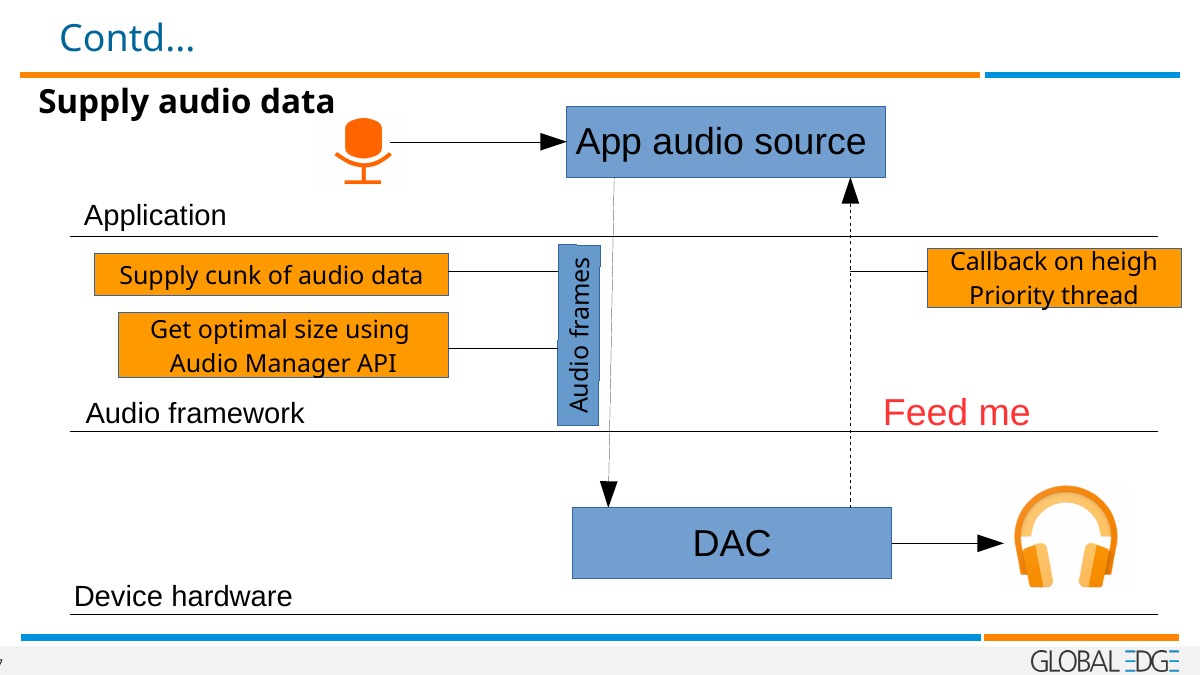

# Contd...
Supply audio data
App audio source
Application
Callback on heigh
Priority thread
Supply cunk of audio data
Get optimal size using
Audio Manager API
Audio frames
Feed me
Audio framework
DAC
Device hardware